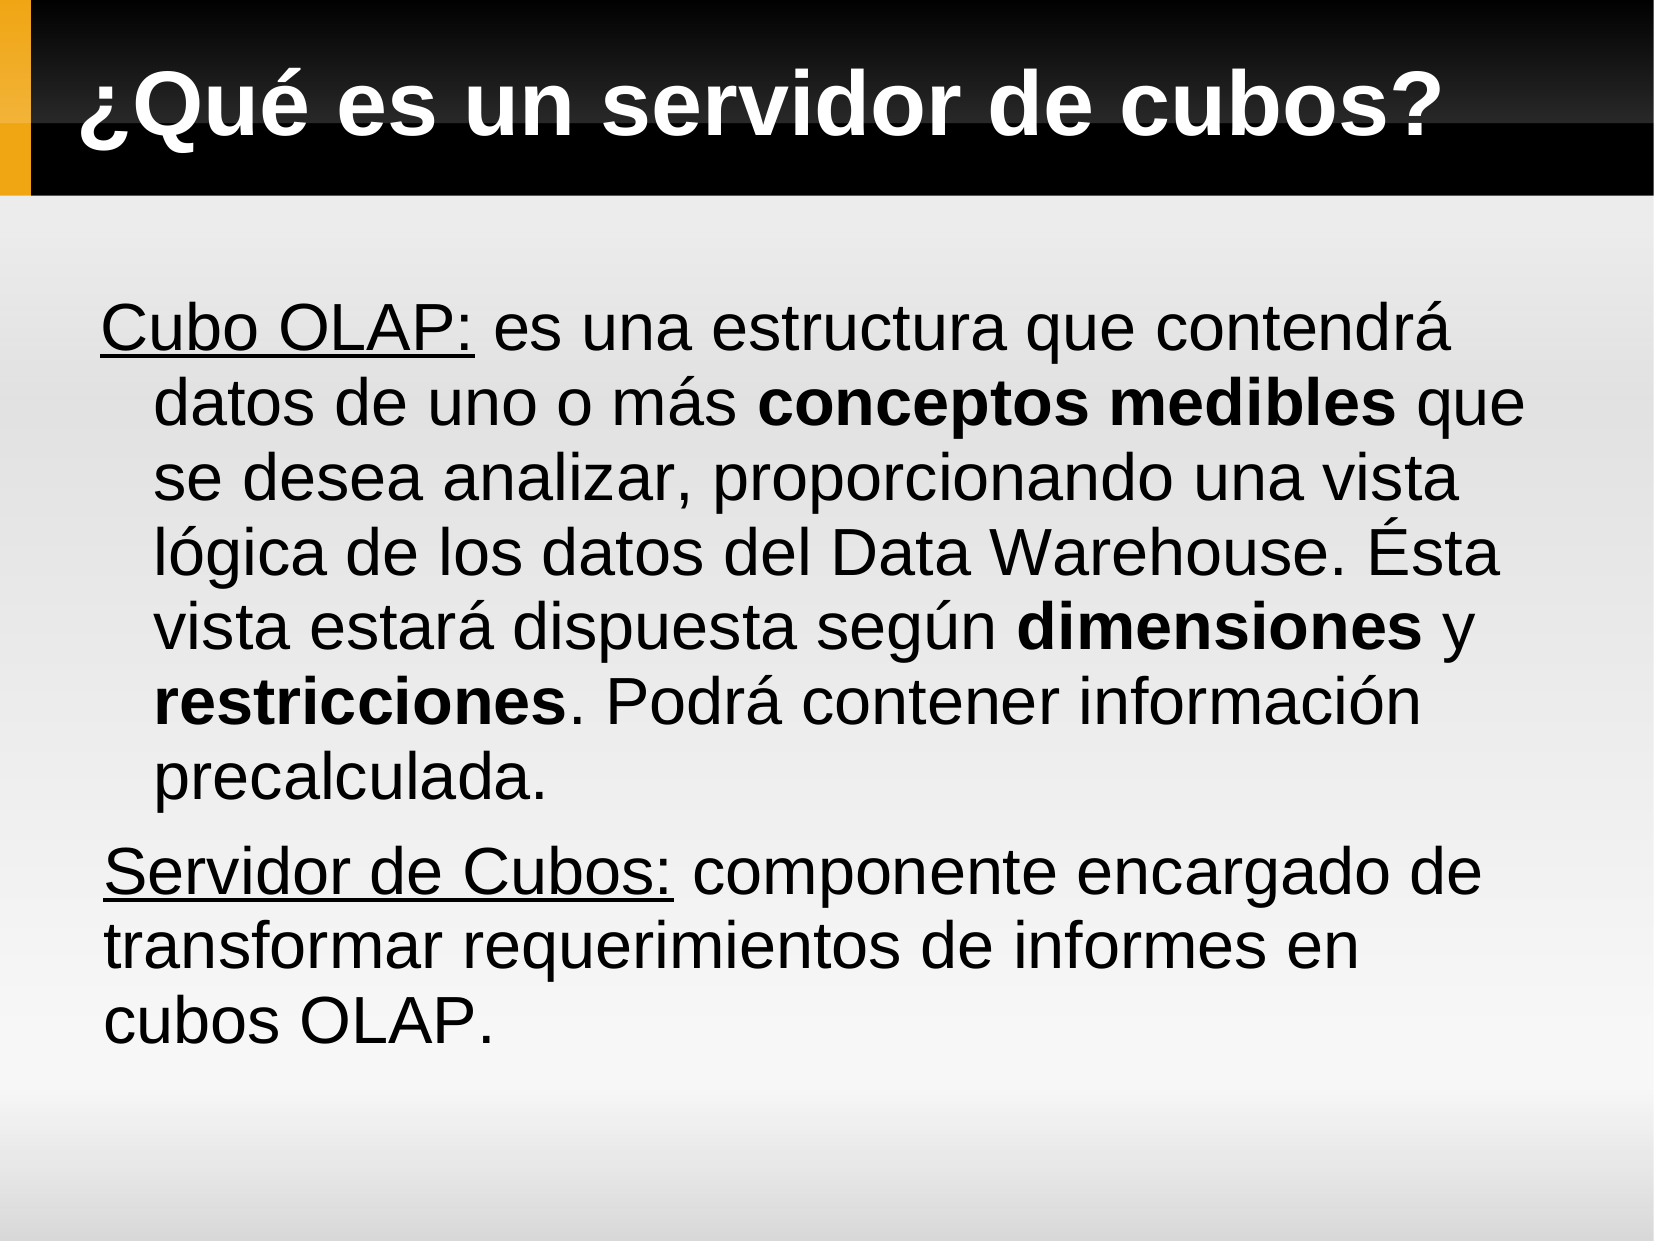

# ¿Qué es un servidor de cubos?
Cubo OLAP: es una estructura que contendrá datos de uno o más conceptos medibles que se desea analizar, proporcionando una vista lógica de los datos del Data Warehouse. Ésta vista estará dispuesta según dimensiones y restricciones. Podrá contener información precalculada.
Servidor de Cubos: componente encargado de transformar requerimientos de informes en cubos OLAP.